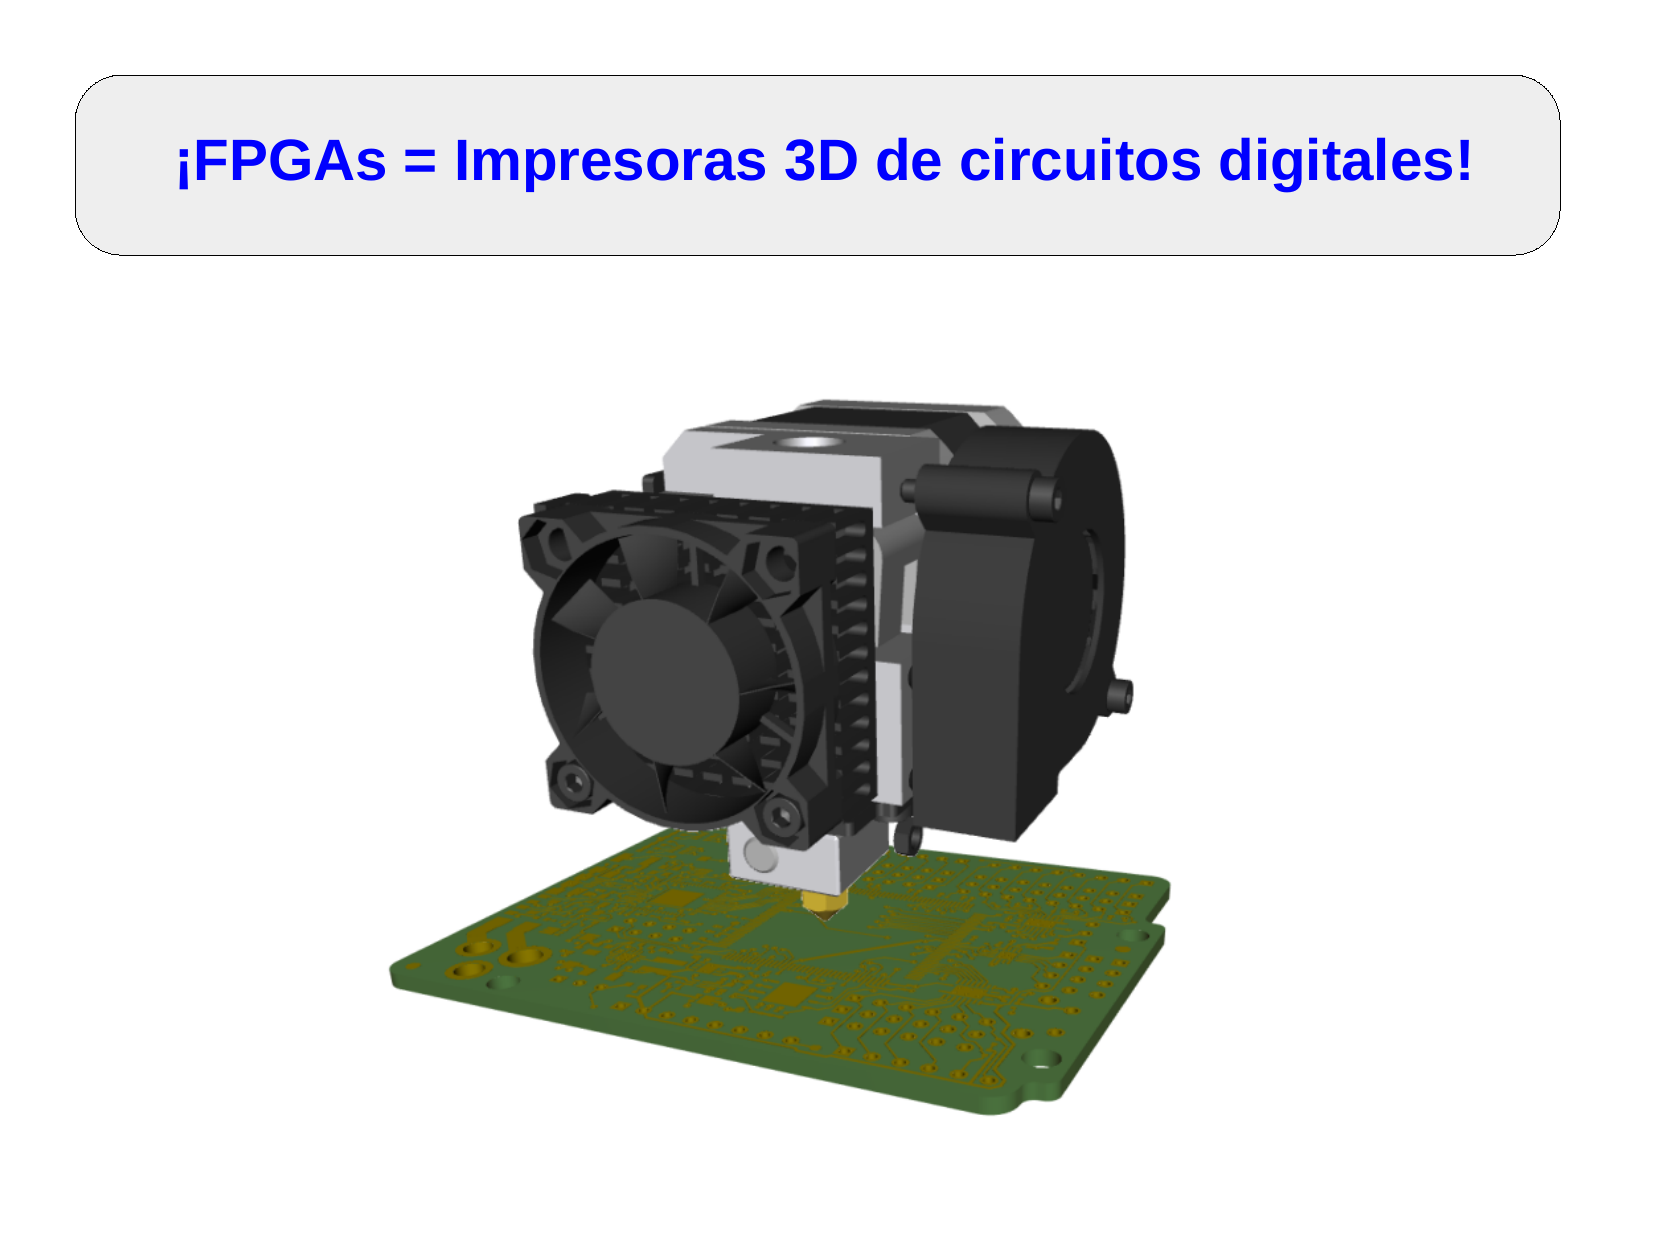

¡FPGAs = Impresoras 3D de circuitos digitales!